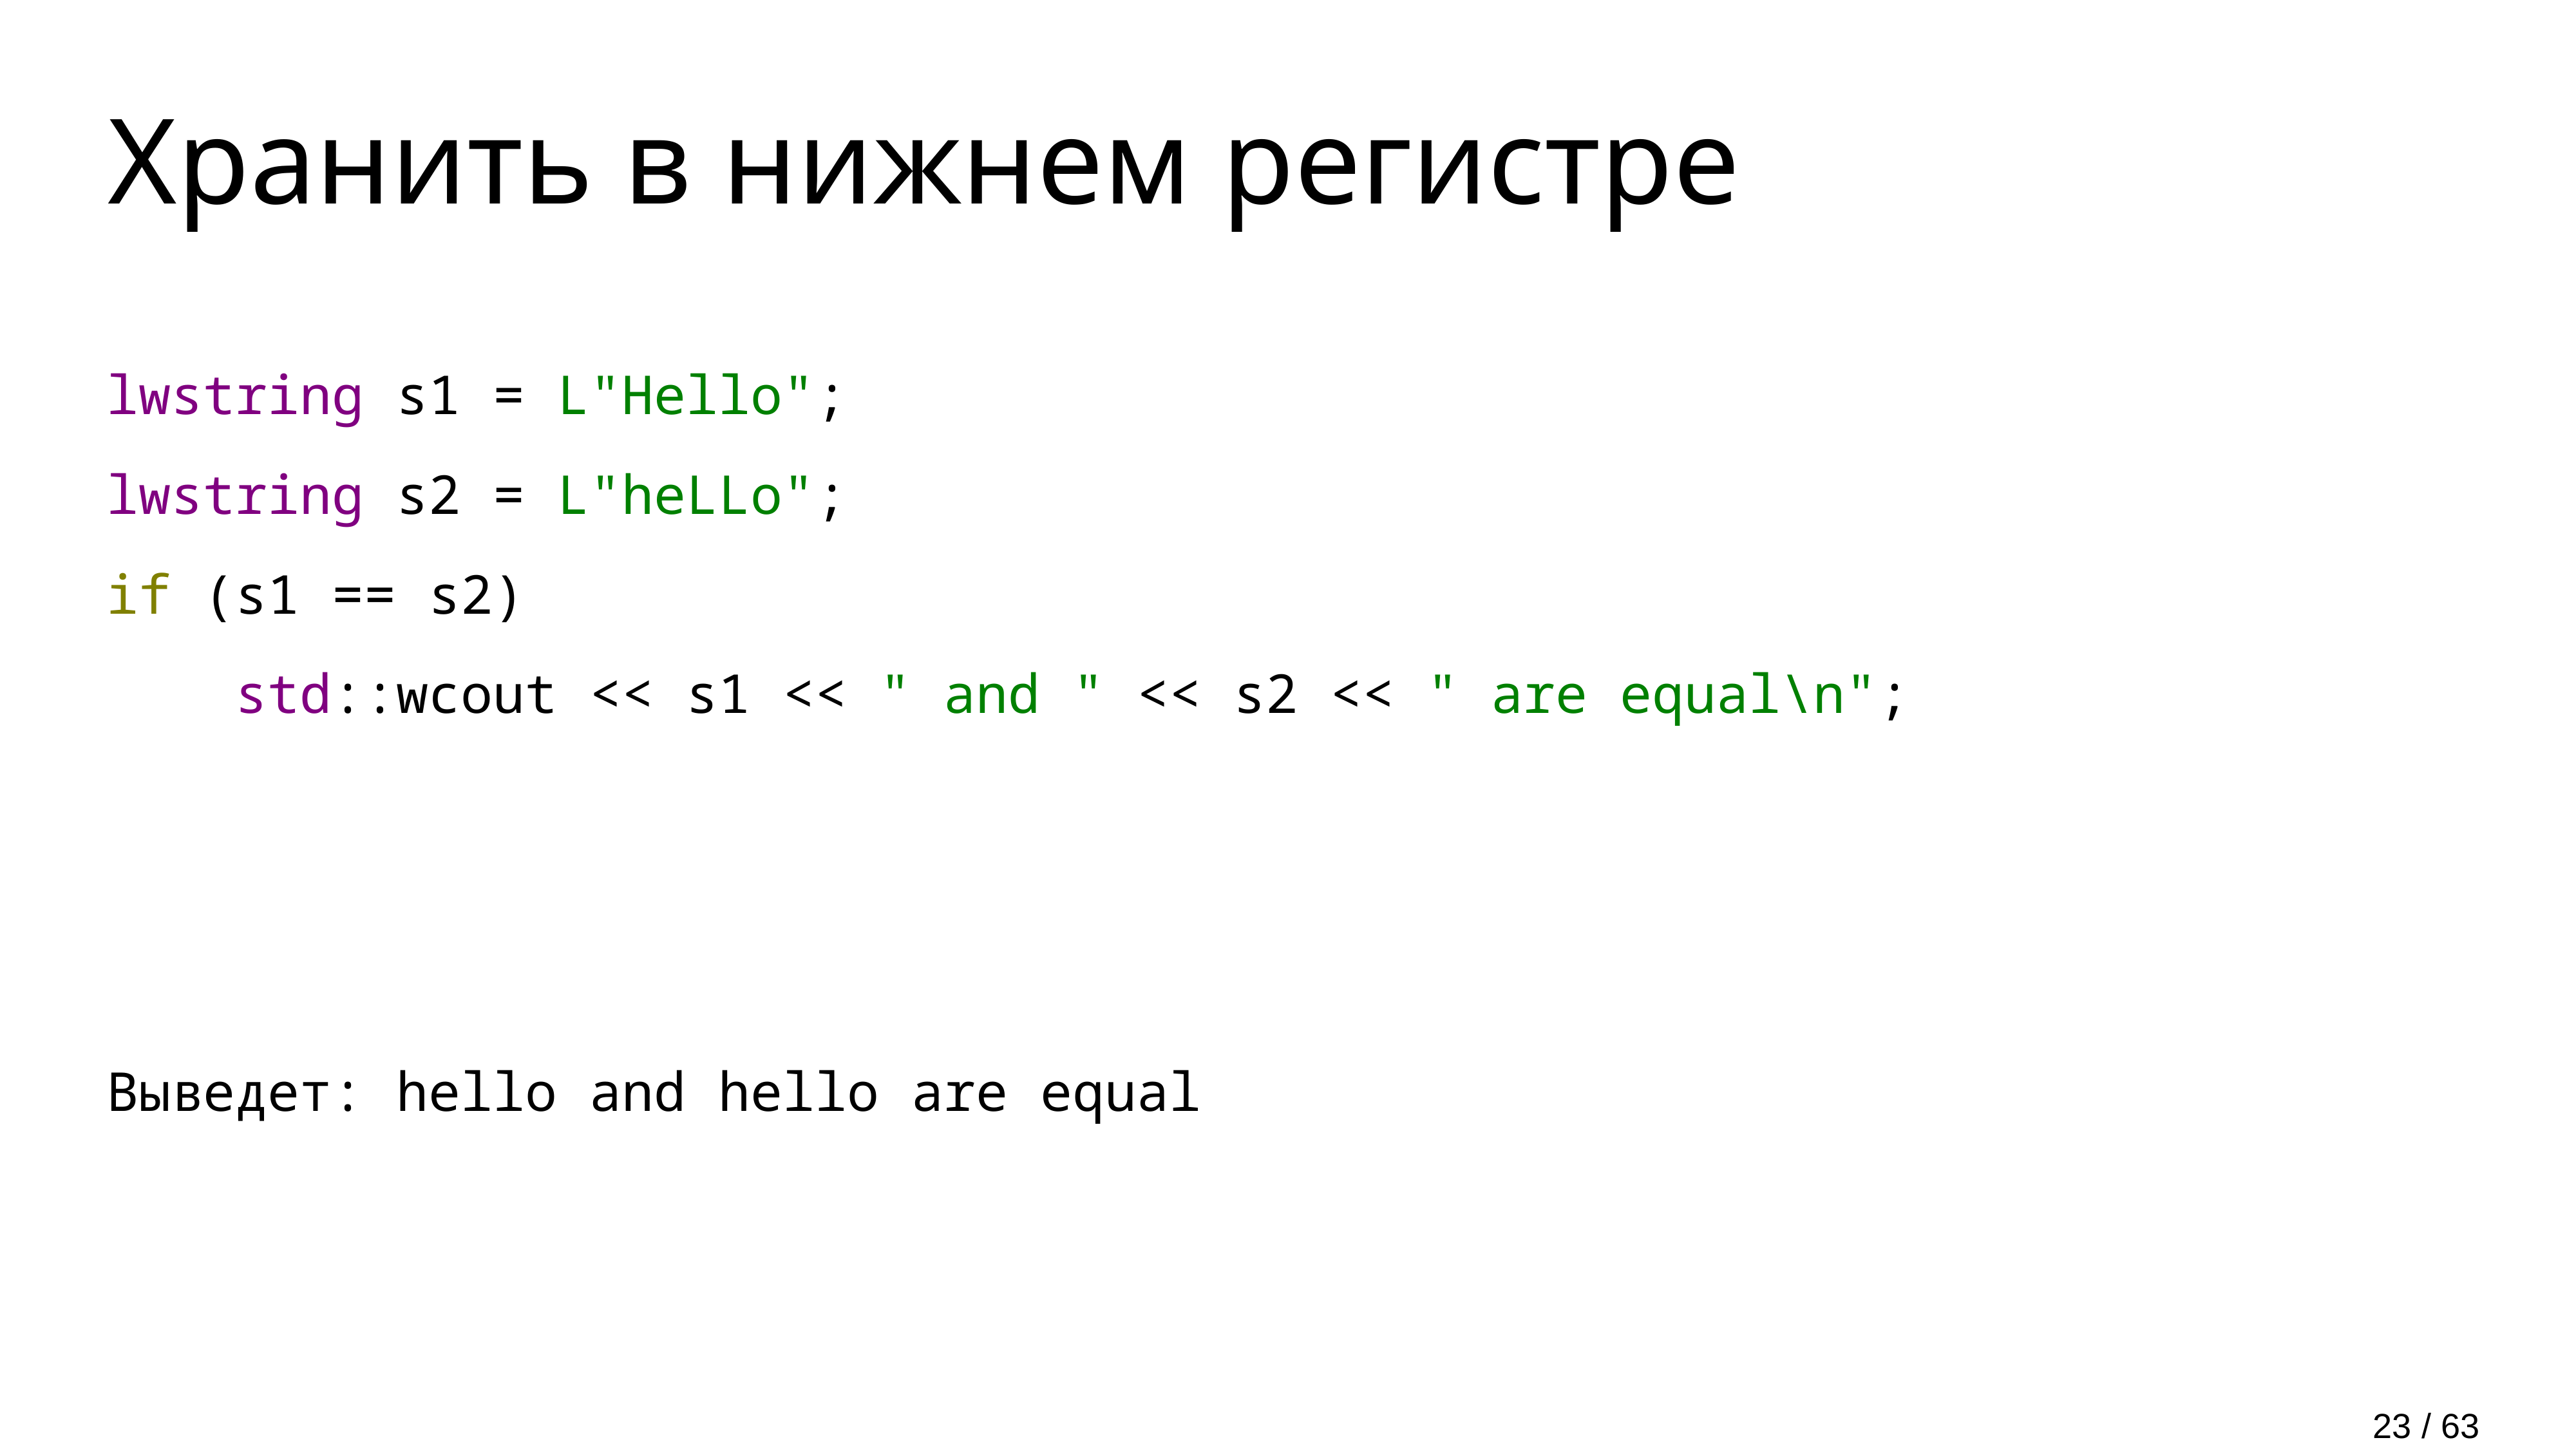

# Хранить в нижнем регистре
lwstring s1 = L"Hello";
lwstring s2 = L"heLLo";
if (s1 == s2)
 std::wcout << s1 << " and " << s2 << " are equal\n";
Выведет: hello and hello are equal